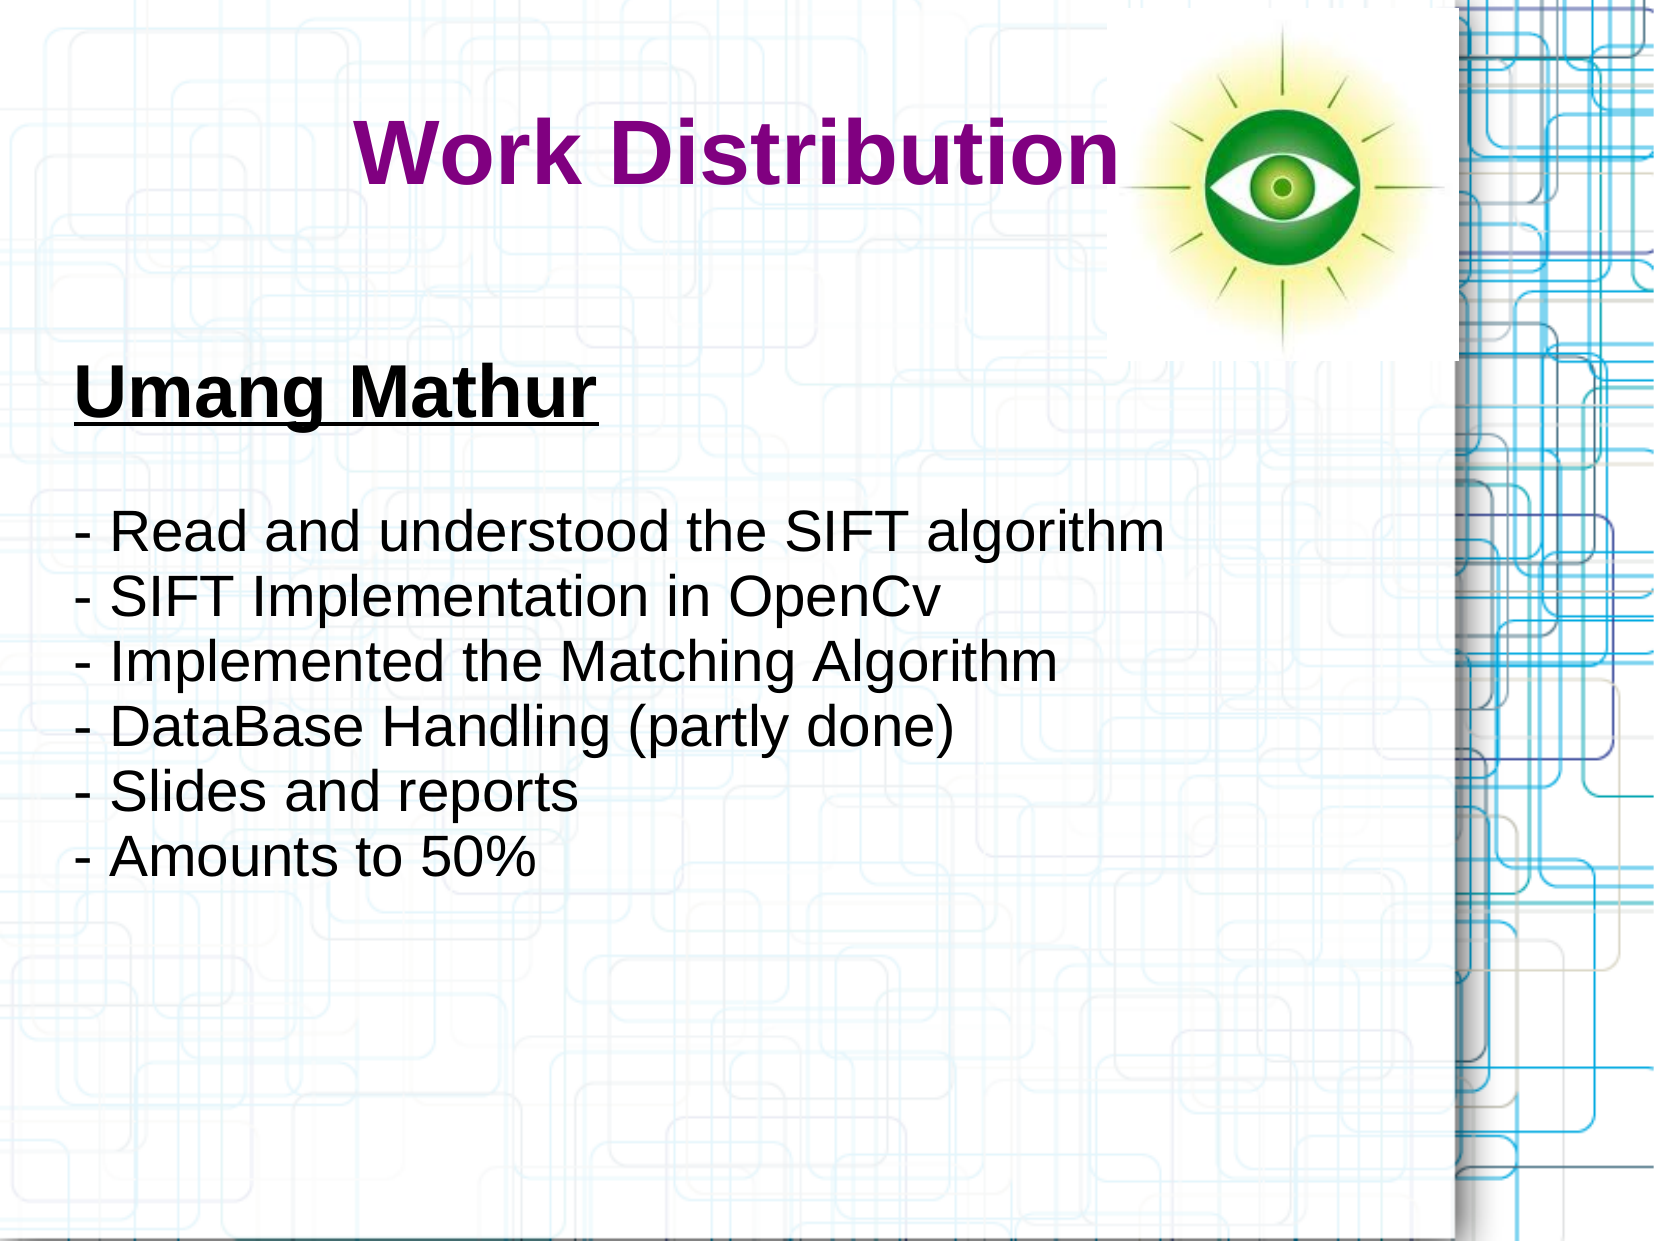

# Work Distribution
Umang Mathur
- Read and understood the SIFT algorithm
- SIFT Implementation in OpenCv
- Implemented the Matching Algorithm
- DataBase Handling (partly done)
- Slides and reports
- Amounts to 50%